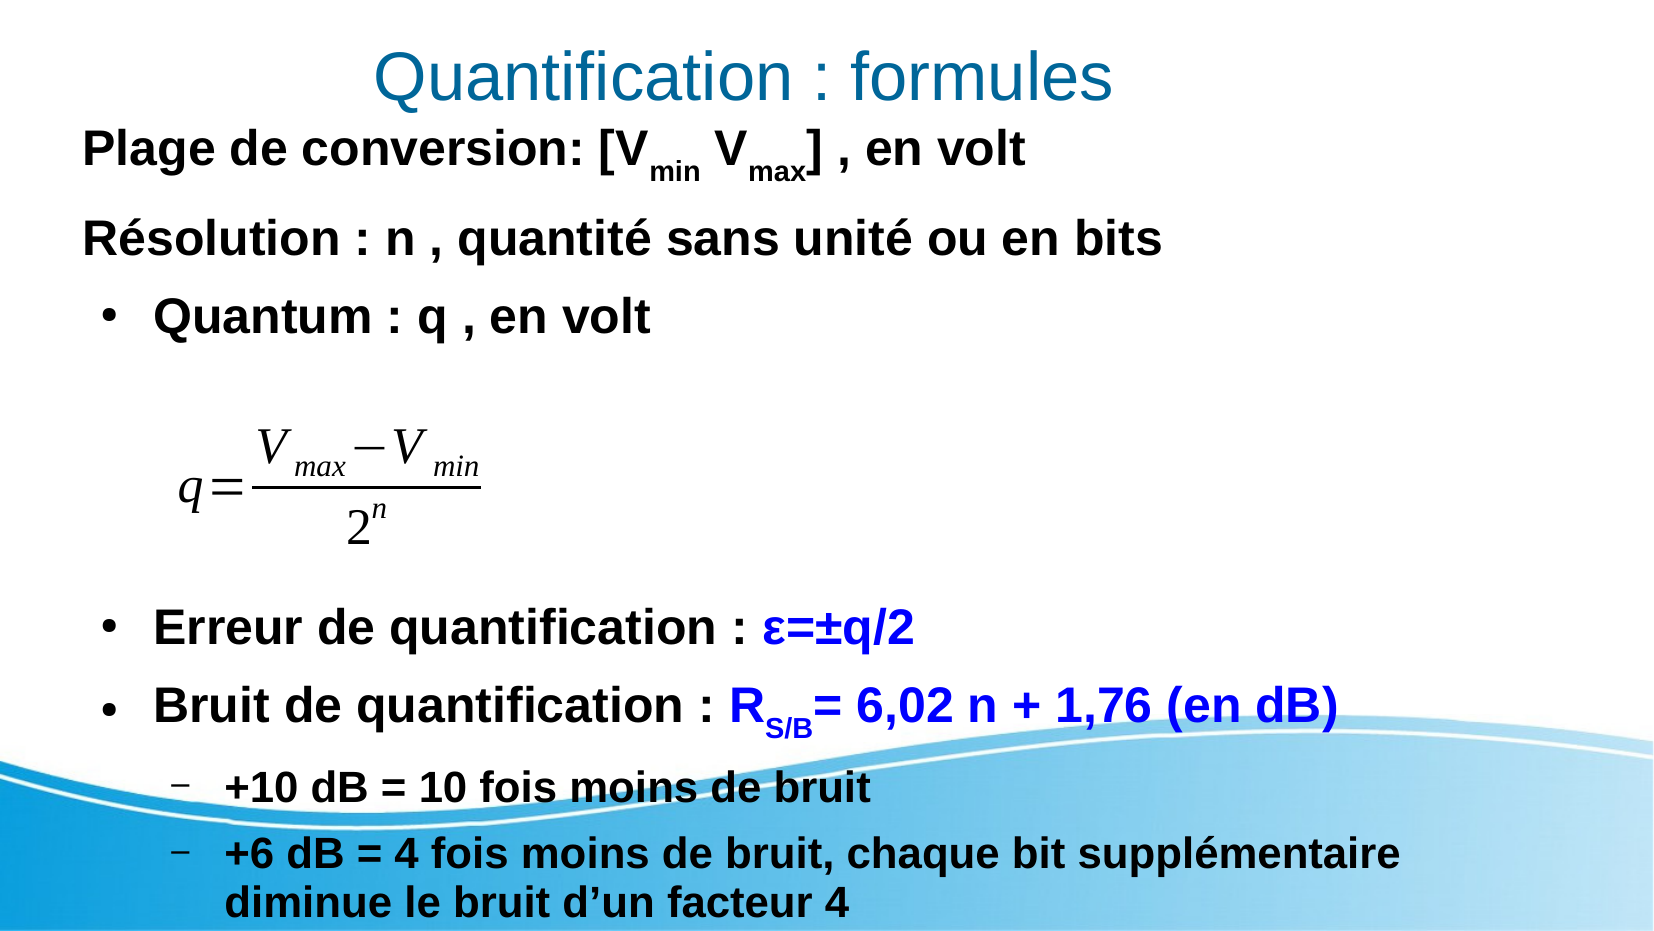

# Quantification : formules
Plage de conversion: [Vmin Vmax] , en volt
Résolution : n , quantité sans unité ou en bits
Quantum : q , en volt
Erreur de quantification : ε=±q/2
Bruit de quantification : RS/B= 6,02 n + 1,76 (en dB)
+10 dB = 10 fois moins de bruit
+6 dB = 4 fois moins de bruit, chaque bit supplémentaire diminue le bruit d’un facteur 4